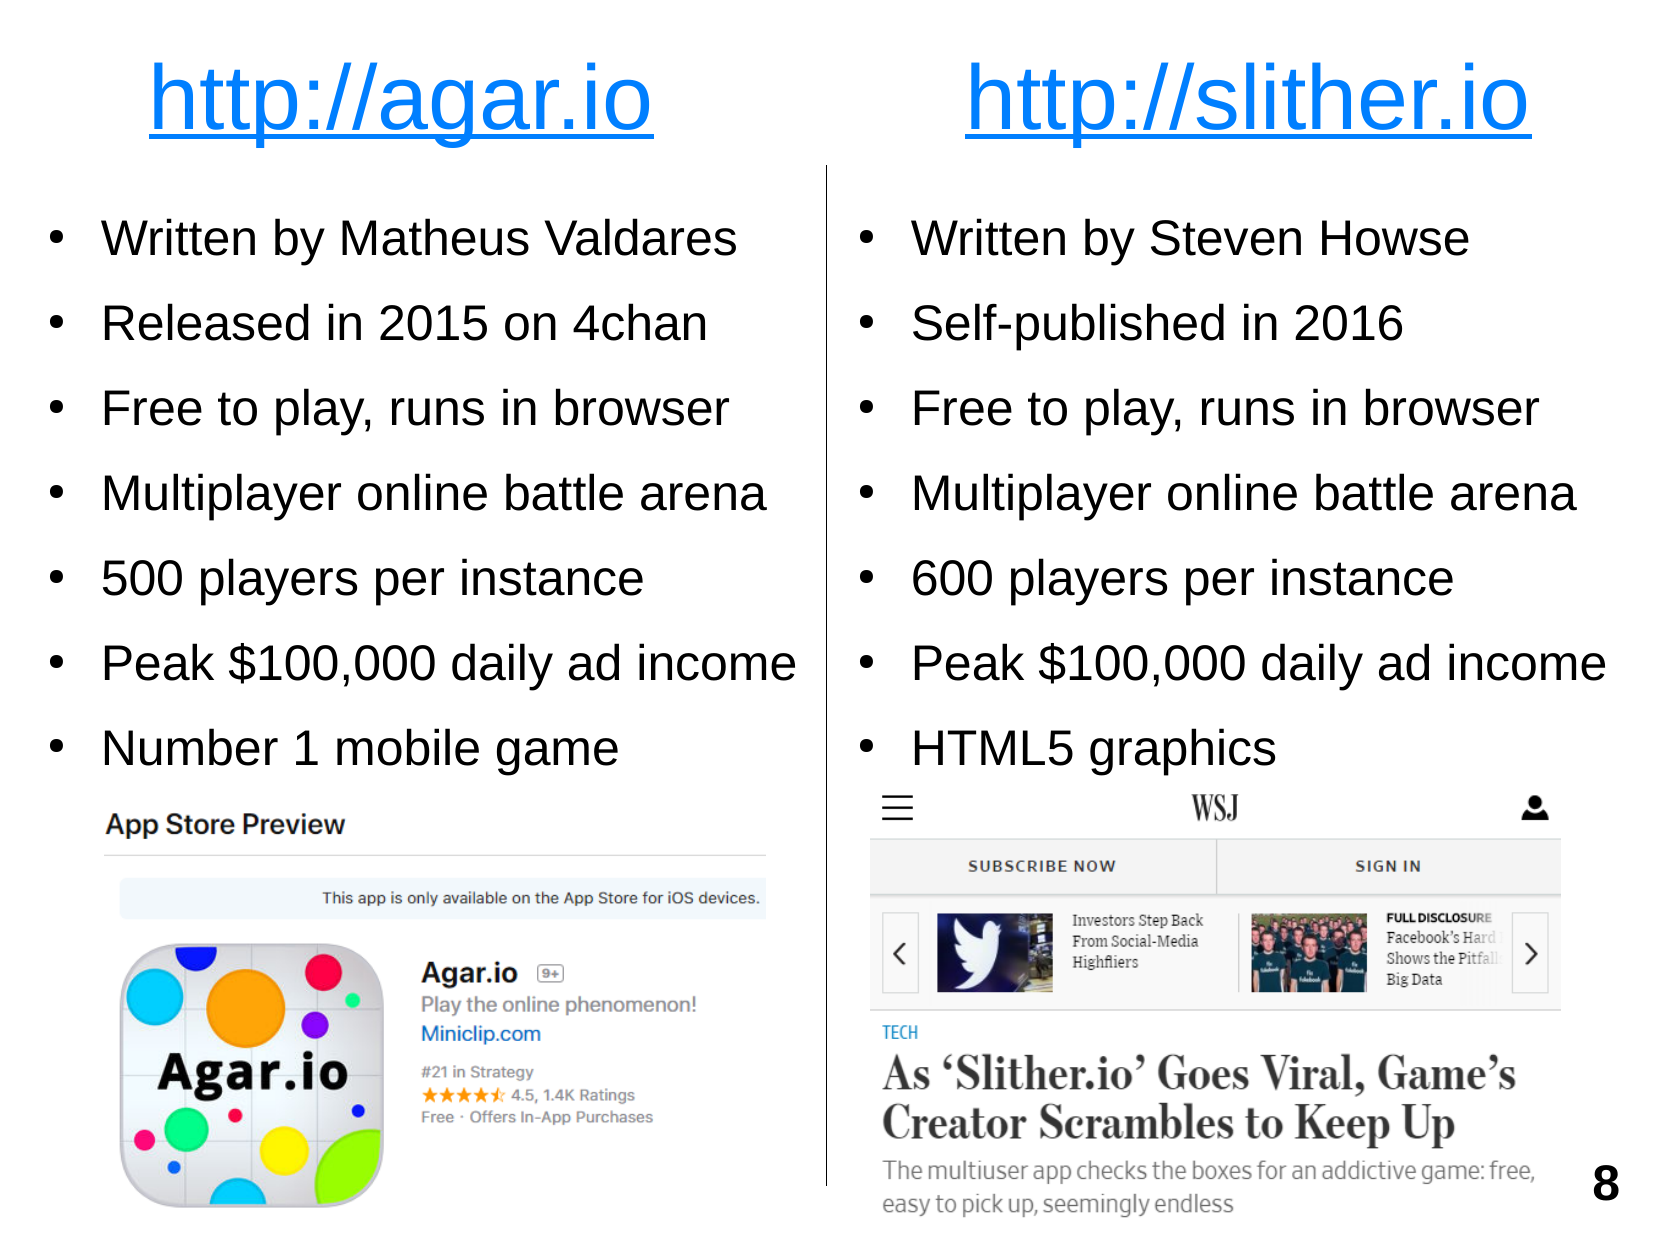

# http://agar.io
http://slither.io
Written by Matheus Valdares
Released in 2015 on 4chan
Free to play, runs in browser
Multiplayer online battle arena
500 players per instance
Peak $100,000 daily ad income
Number 1 mobile game
Written by Steven Howse
Self-published in 2016
Free to play, runs in browser
Multiplayer online battle arena
600 players per instance
Peak $100,000 daily ad income
HTML5 graphics
8